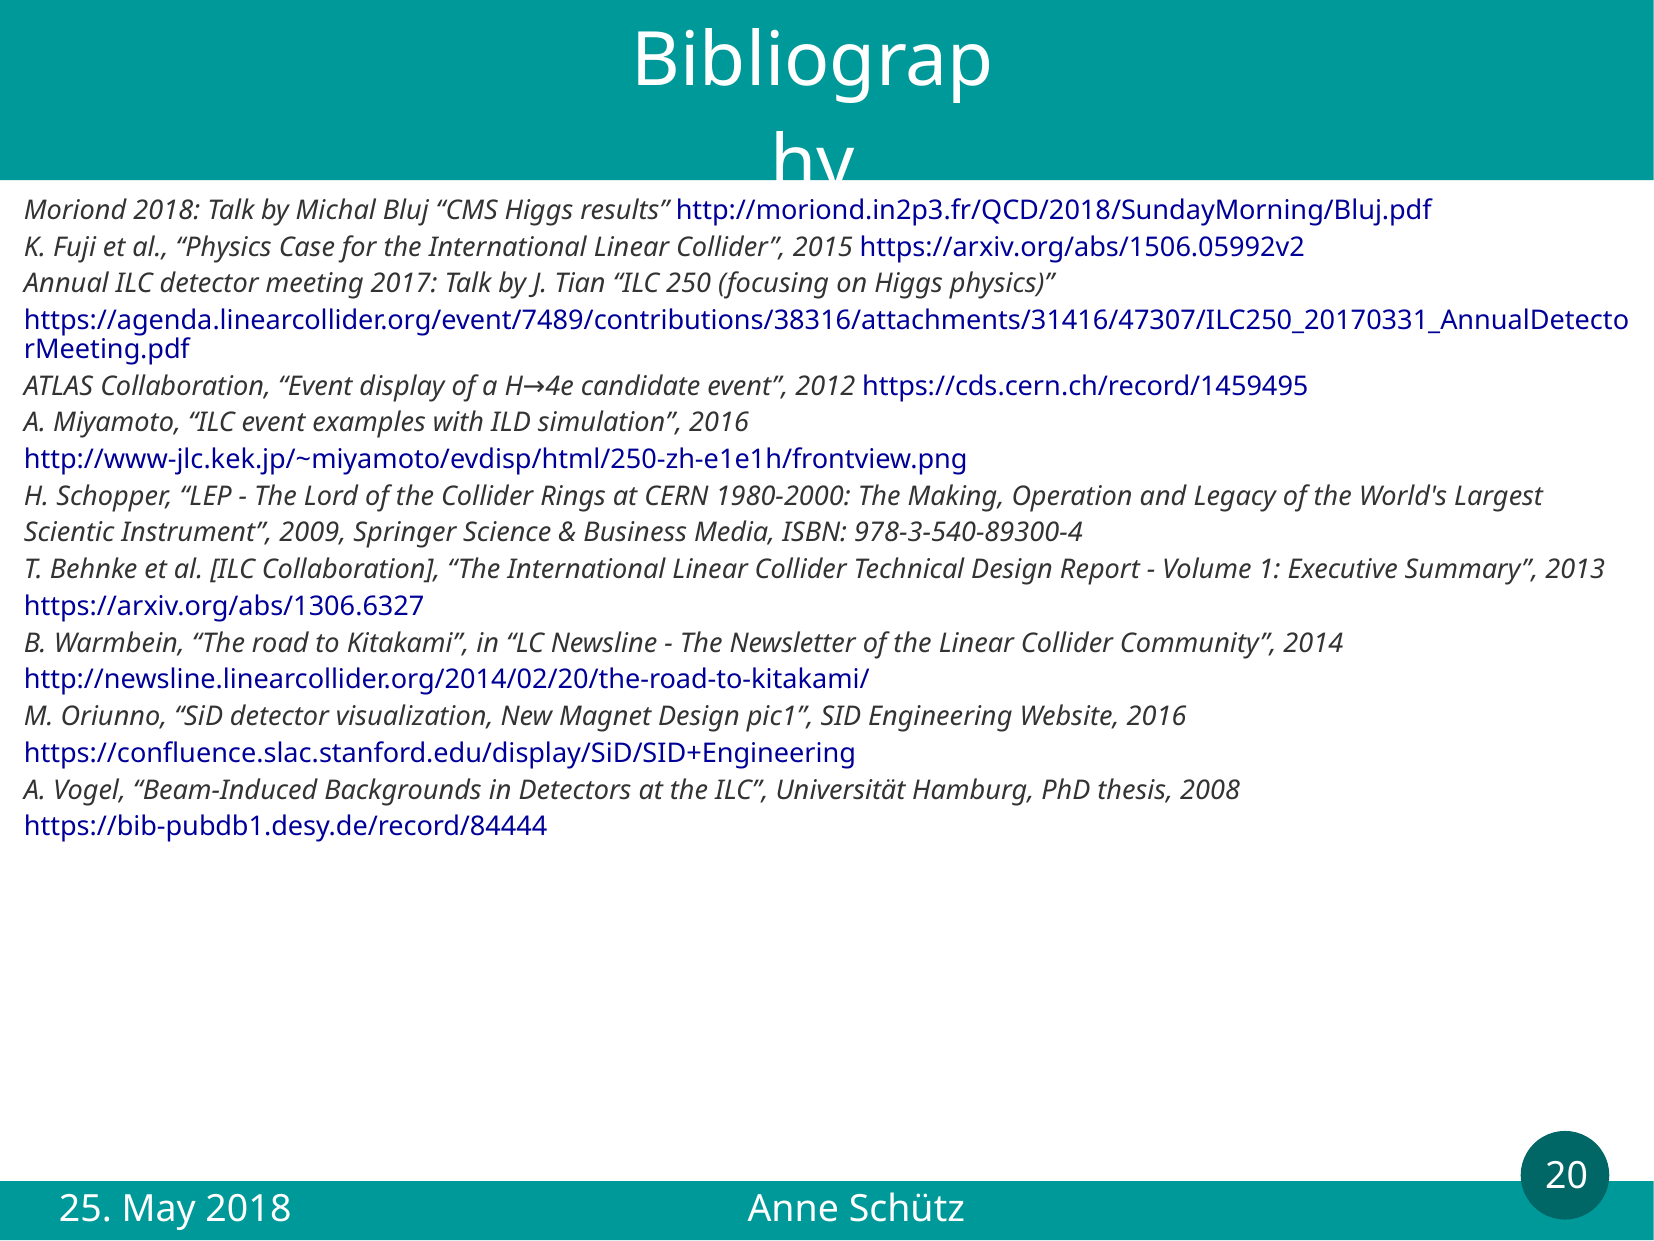

# Bibliography
Moriond 2018: Talk by Michal Bluj “CMS Higgs results” http://moriond.in2p3.fr/QCD/2018/SundayMorning/Bluj.pdf
K. Fuji et al., “Physics Case for the International Linear Collider”, 2015 https://arxiv.org/abs/1506.05992v2
Annual ILC detector meeting 2017: Talk by J. Tian “ILC 250 (focusing on Higgs physics)” https://agenda.linearcollider.org/event/7489/contributions/38316/attachments/31416/47307/ILC250_20170331_AnnualDetectorMeeting.pdf
ATLAS Collaboration, “Event display of a H→4e candidate event”, 2012 https://cds.cern.ch/record/1459495
A. Miyamoto, “ILC event examples with ILD simulation”, 2016 http://www-jlc.kek.jp/~miyamoto/evdisp/html/250-zh-e1e1h/frontview.png
H. Schopper, “LEP - The Lord of the Collider Rings at CERN 1980-2000: The Making, Operation and Legacy of the World's Largest Scientic Instrument”, 2009, Springer Science & Business Media, ISBN: 978-3-540-89300-4
T. Behnke et al. [ILC Collaboration], “The International Linear Collider Technical Design Report - Volume 1: Executive Summary”, 2013 https://arxiv.org/abs/1306.6327
B. Warmbein, “The road to Kitakami”, in “LC Newsline - The Newsletter of the Linear Collider Community”, 2014 http://newsline.linearcollider.org/2014/02/20/the-road-to-kitakami/
M. Oriunno, “SiD detector visualization, New Magnet Design pic1”, SID Engineering Website, 2016 https://confluence.slac.stanford.edu/display/SiD/SID+Engineering
A. Vogel, “Beam-Induced Backgrounds in Detectors at the ILC”, Universität Hamburg, PhD thesis, 2008 https://bib-pubdb1.desy.de/record/84444